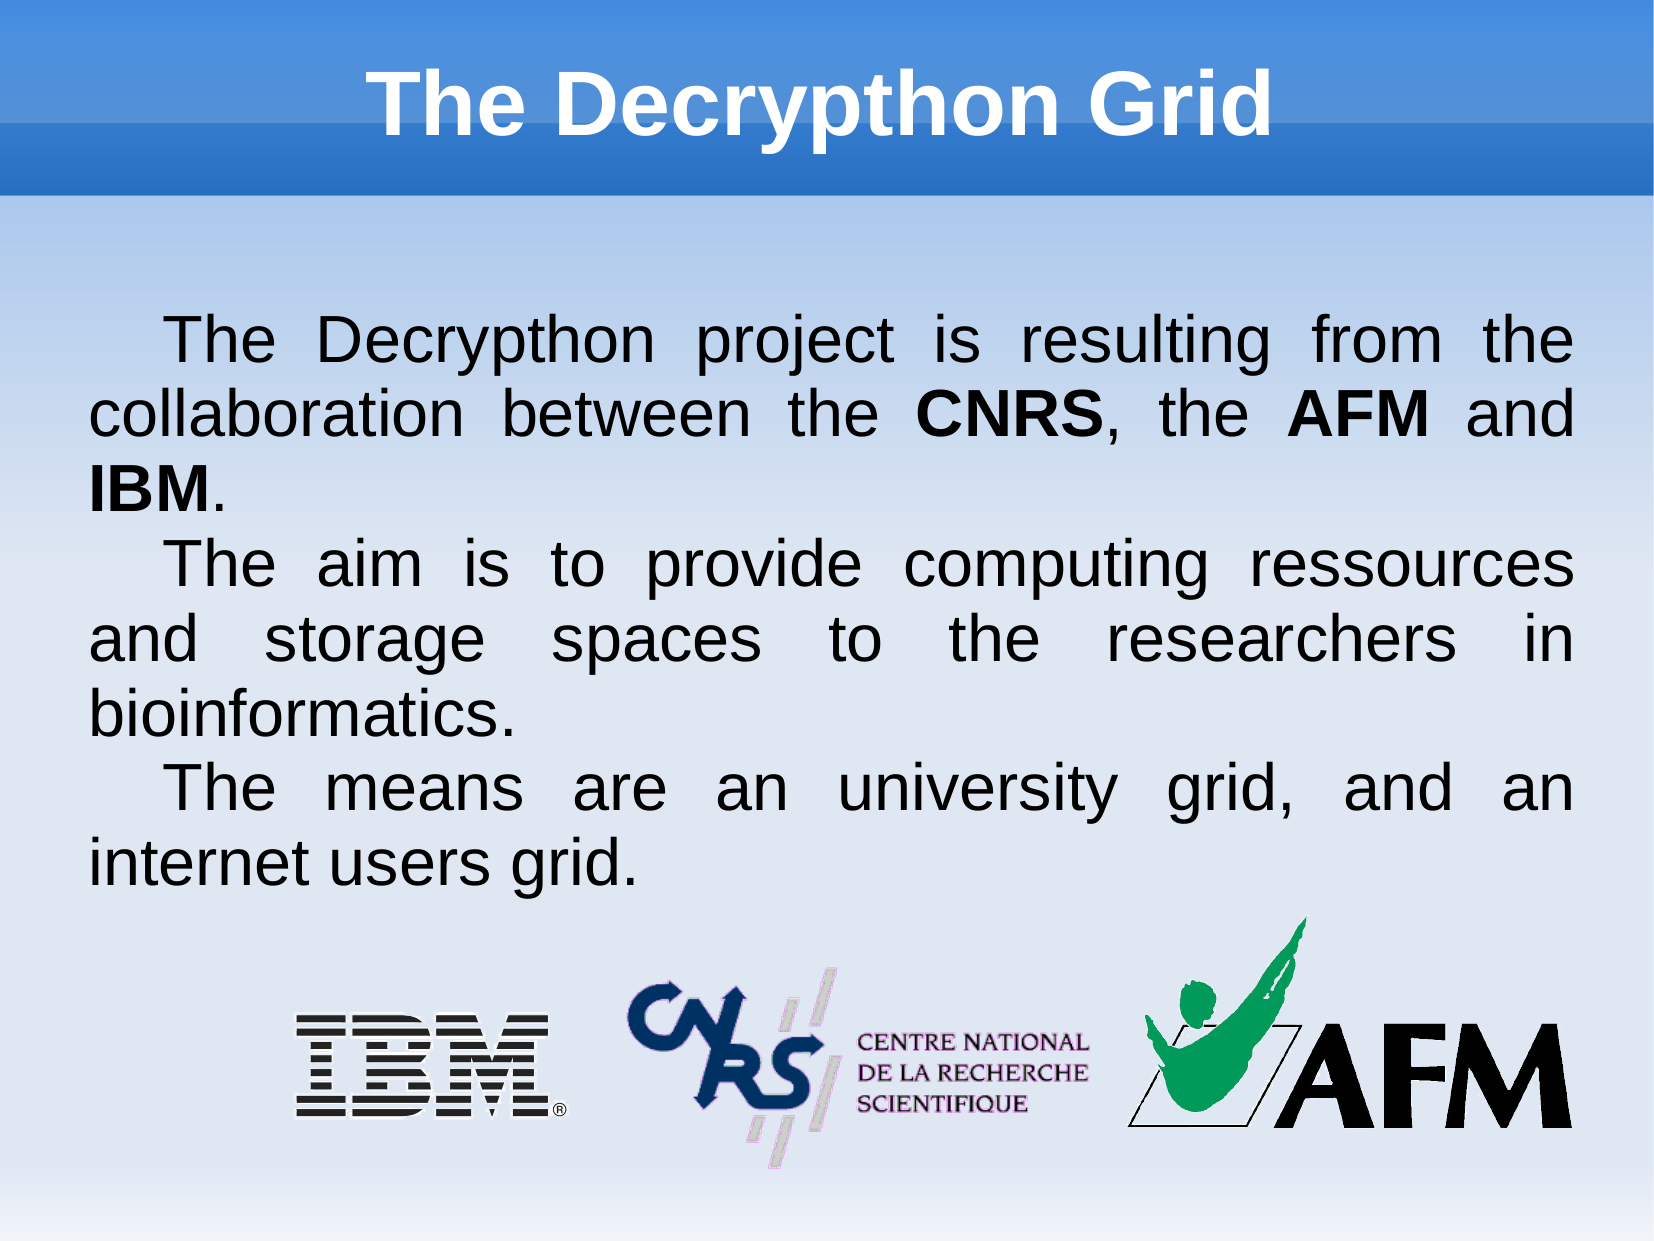

# The Decrypthon Grid
	The Decrypthon project is resulting from the collaboration between the CNRS, the AFM and IBM.
	The aim is to provide computing ressources and storage spaces to the researchers in bioinformatics.
	The means are an university grid, and an internet users grid.